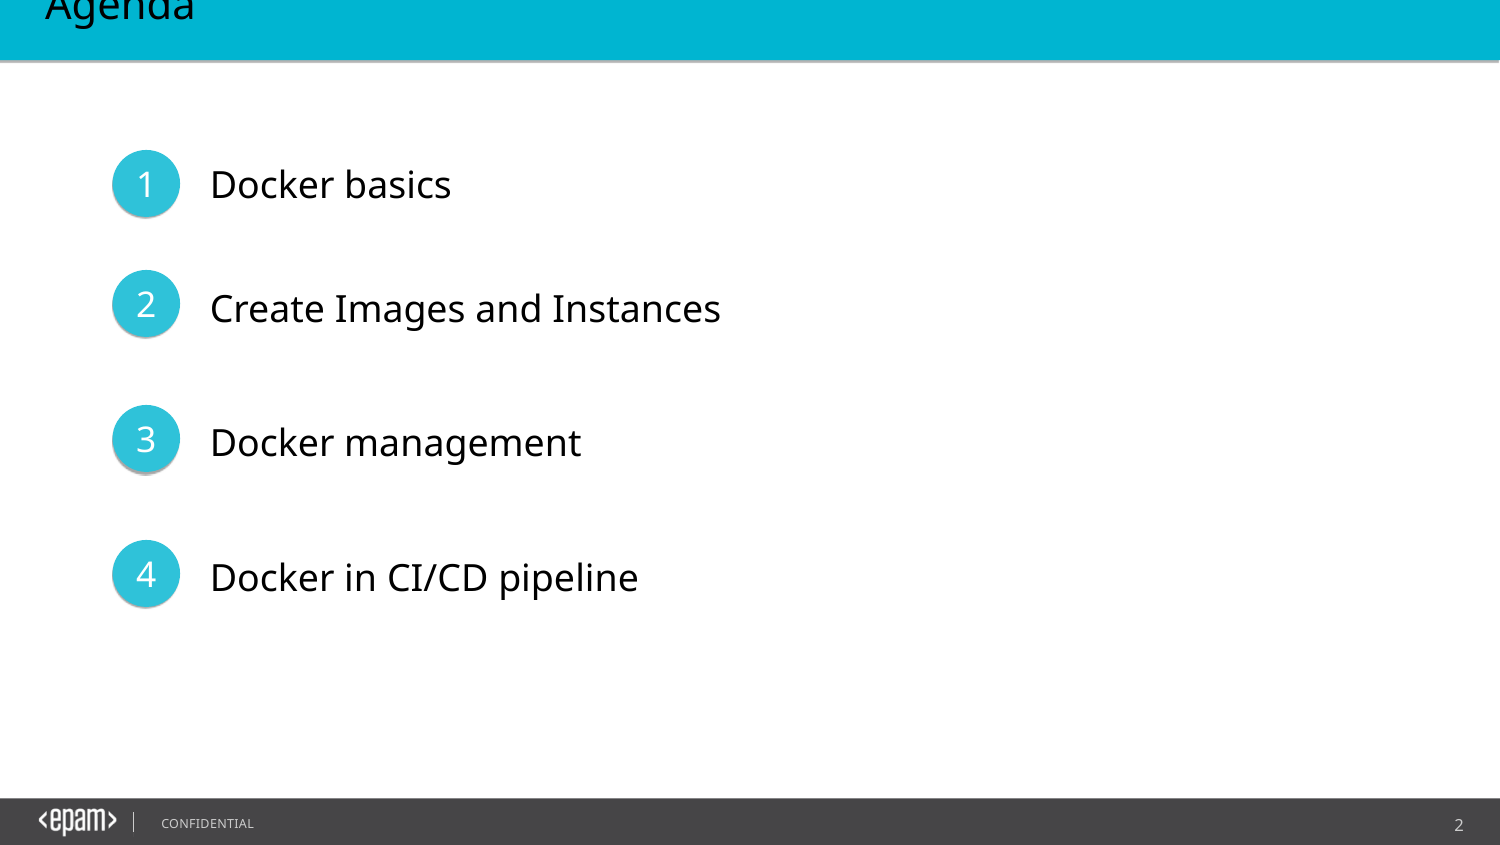

# Agenda
Docker basics
1
2
Create Images and Instances
3
Docker management
4
Docker in CI/CD pipeline